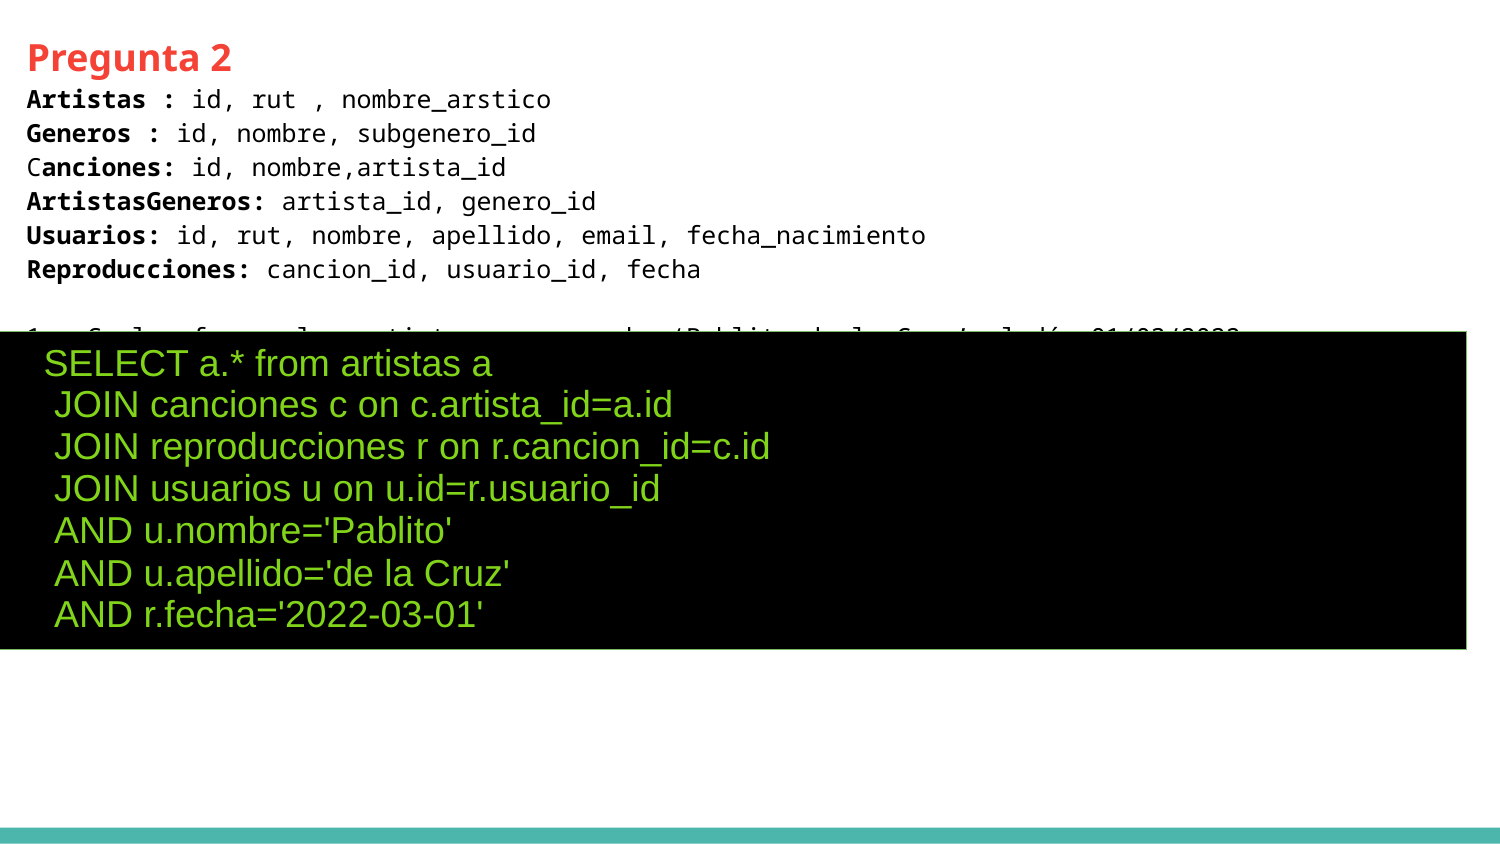

Pregunta 2
Artistas : id, rut , nombre_arstico
Generos : id, nombre, subgenero_id
Canciones: id, nombre,artista_id
ArtistasGeneros: artista_id, genero_id
Usuarios: id, rut, nombre, apellido, email, fecha_nacimiento
Reproducciones: cancion_id, usuario_id, fecha
1 - Cuales fueron los artistas que escucho ‘Pablito de la Cruz’ el día 01/03/2022.
| |
| --- |
SELECT a.* from artistas a
 JOIN canciones c on c.artista_id=a.id
 JOIN reproducciones r on r.cancion_id=c.id
 JOIN usuarios u on u.id=r.usuario_id
 AND u.nombre='Pablito'
 AND u.apellido='de la Cruz'
 AND r.fecha='2022-03-01'